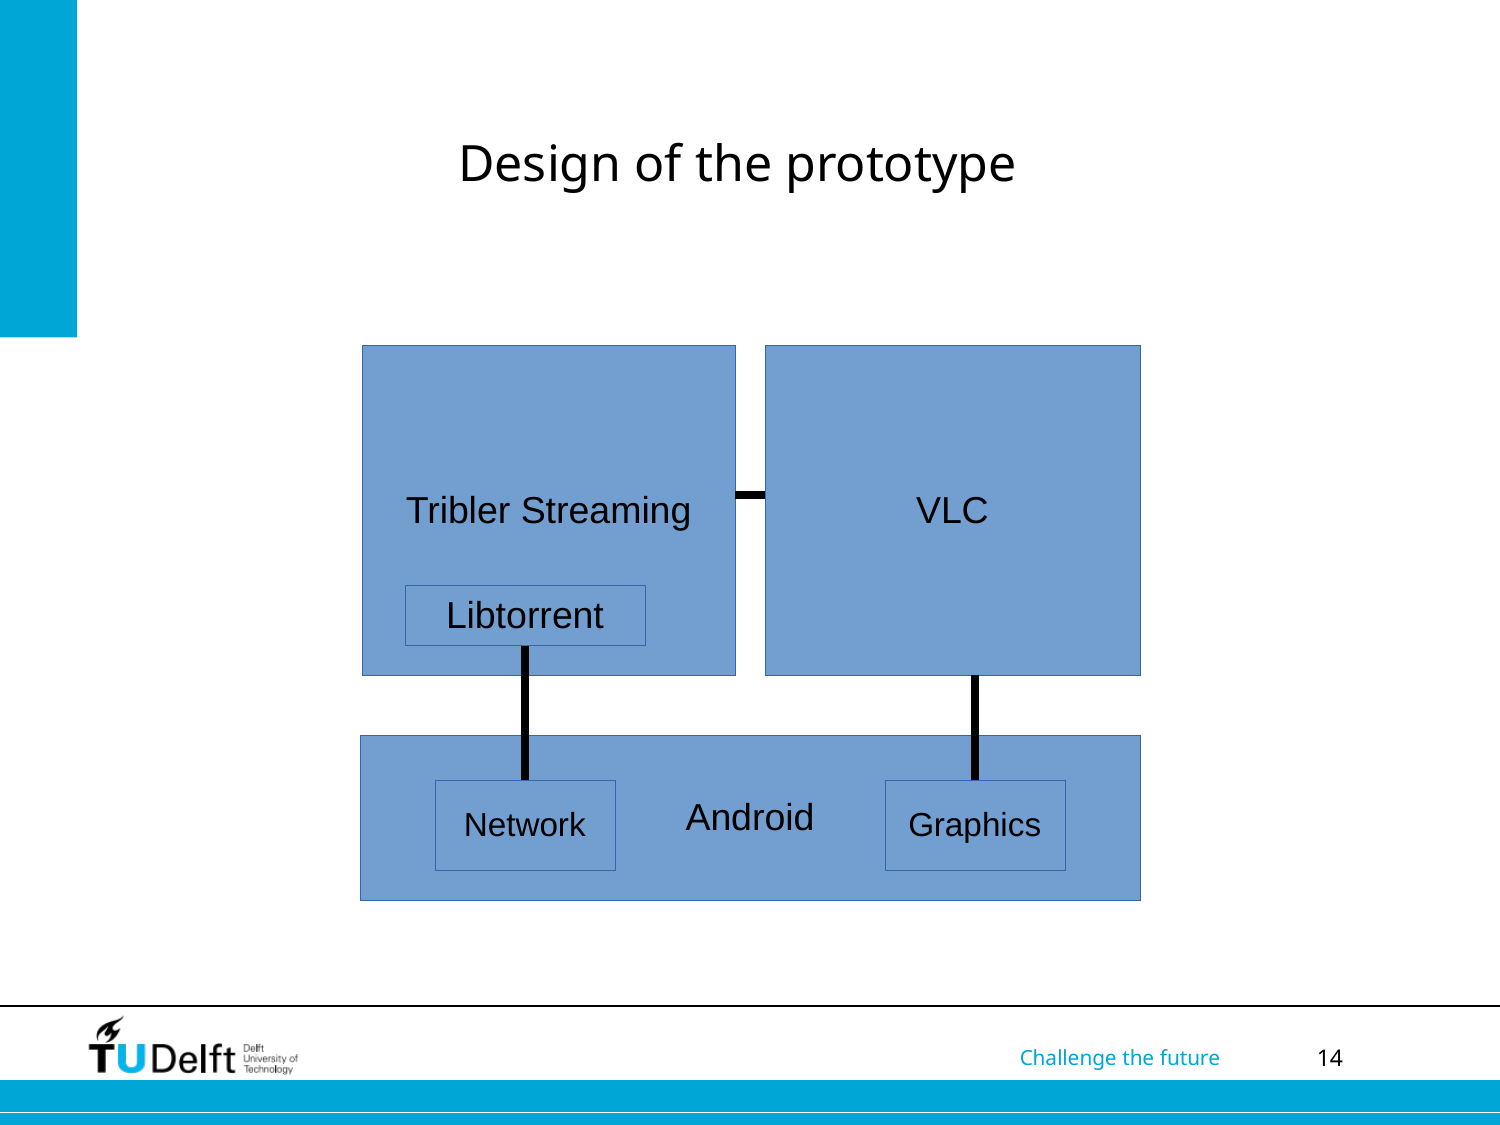

# Design of the prototype
Tribler Streaming
VLC
Libtorrent
Android
Network
Graphics